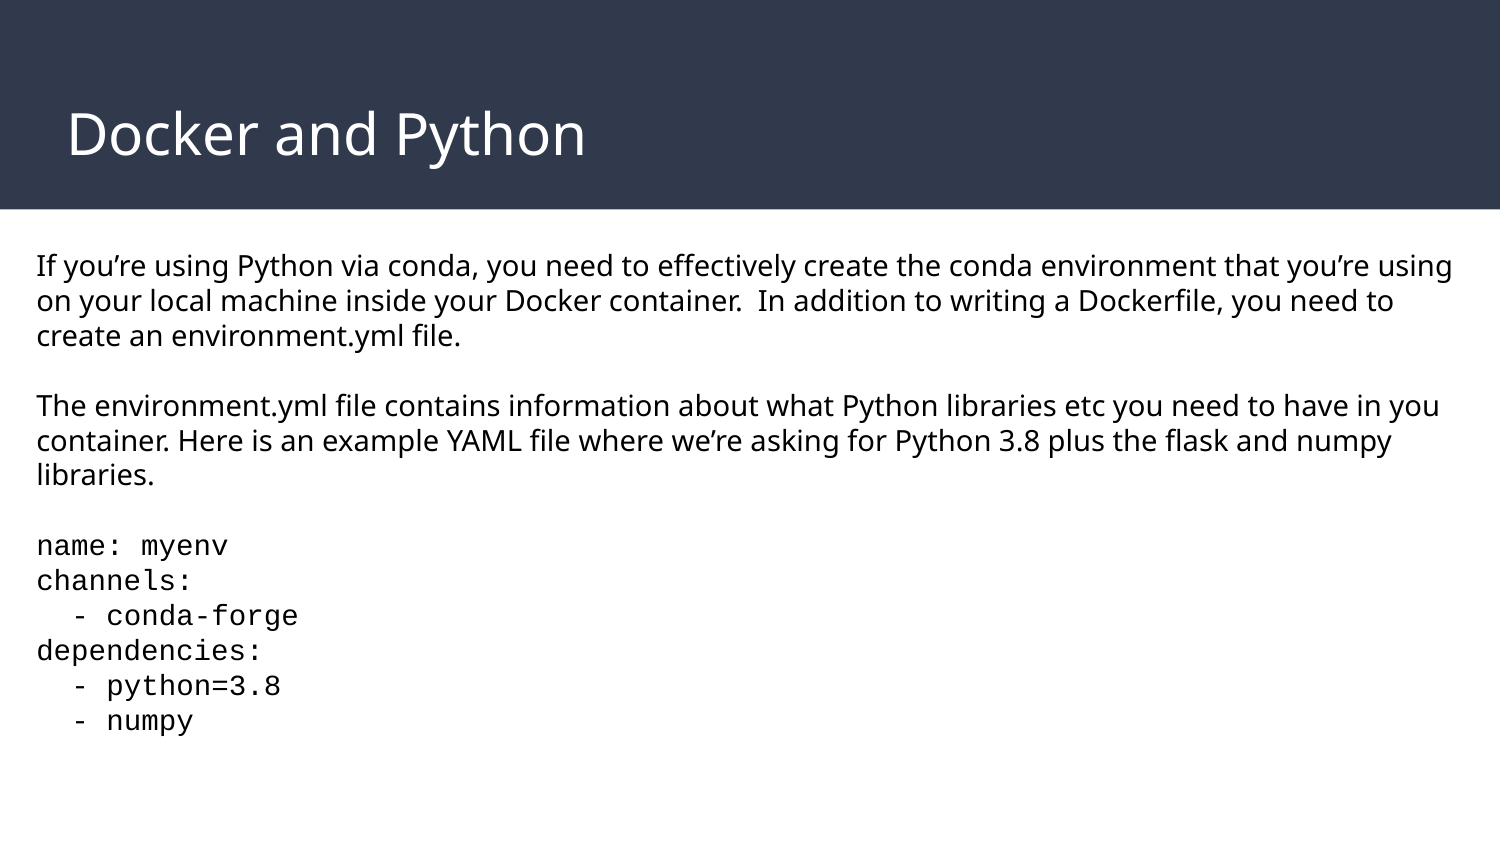

# Docker and Python
If you’re using Python via conda, you need to effectively create the conda environment that you’re using on your local machine inside your Docker container. In addition to writing a Dockerfile, you need to create an environment.yml file.
The environment.yml file contains information about what Python libraries etc you need to have in you container. Here is an example YAML file where we’re asking for Python 3.8 plus the flask and numpy libraries.
name: myenv
channels:
 - conda-forge
dependencies:
 - python=3.8
 - numpy